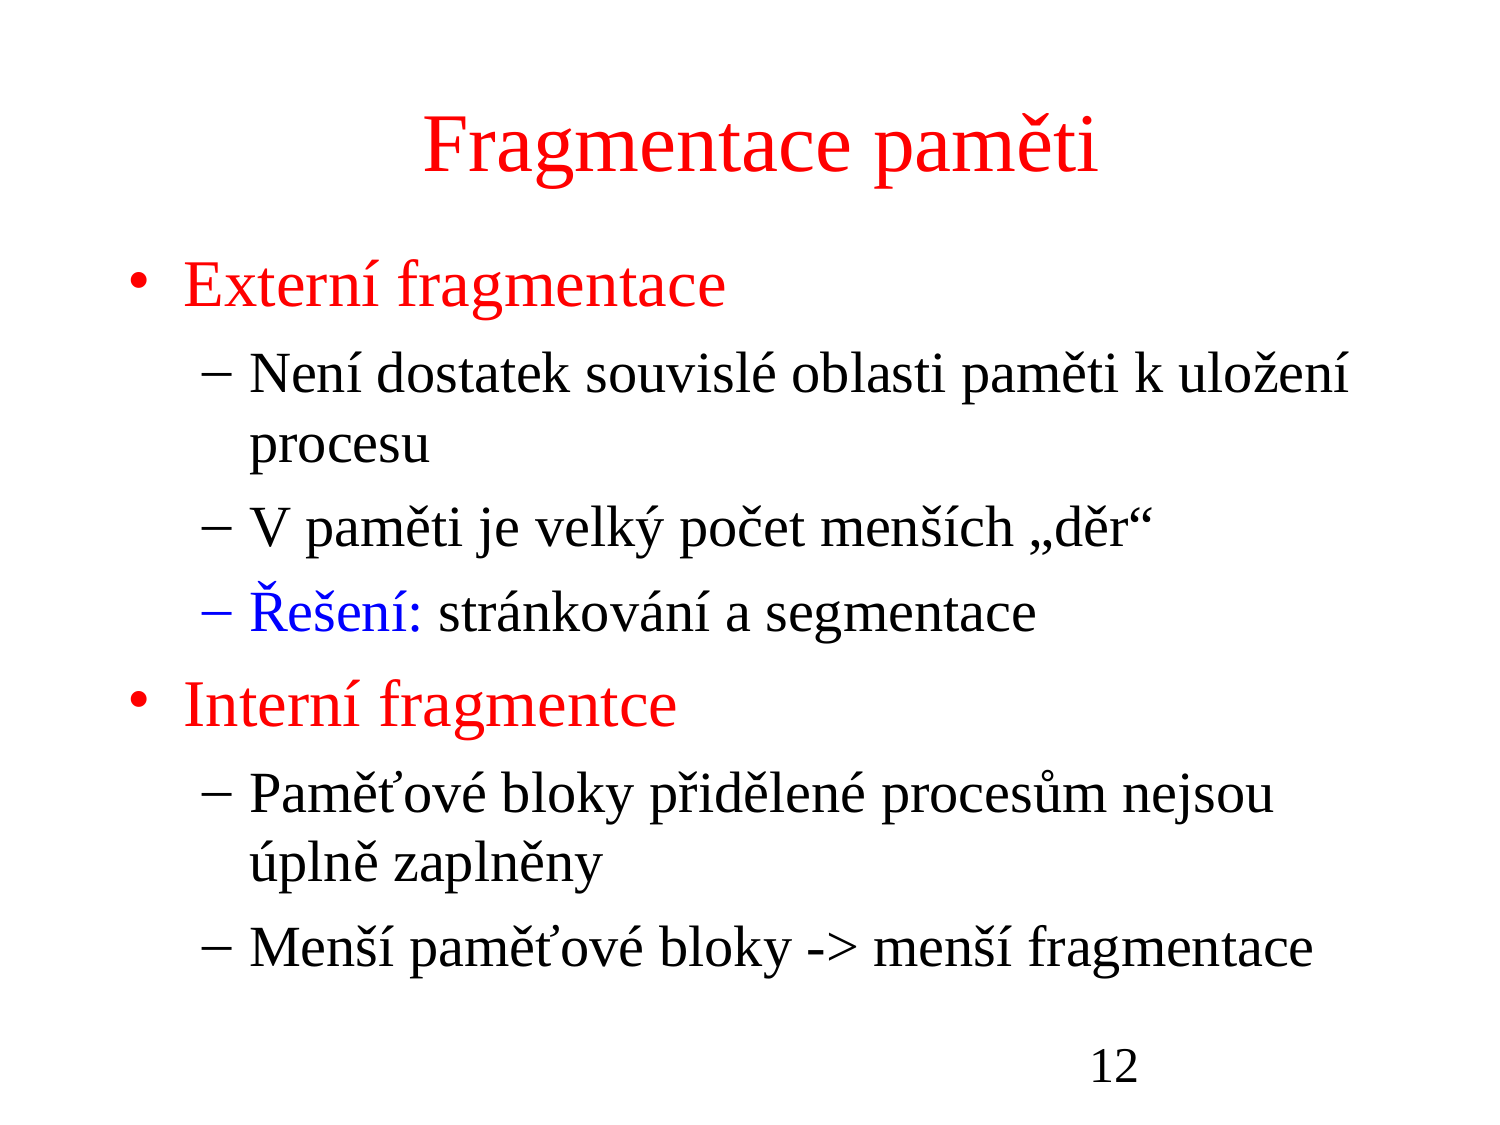

# Fragmentace paměti
Externí fragmentace
Není dostatek souvislé oblasti paměti k uložení procesu
V paměti je velký počet menších „děr“
Řešení: stránkování a segmentace
Interní fragmentce
Paměťové bloky přidělené procesům nejsou úplně zaplněny
Menší paměťové bloky -> menší fragmentace
12